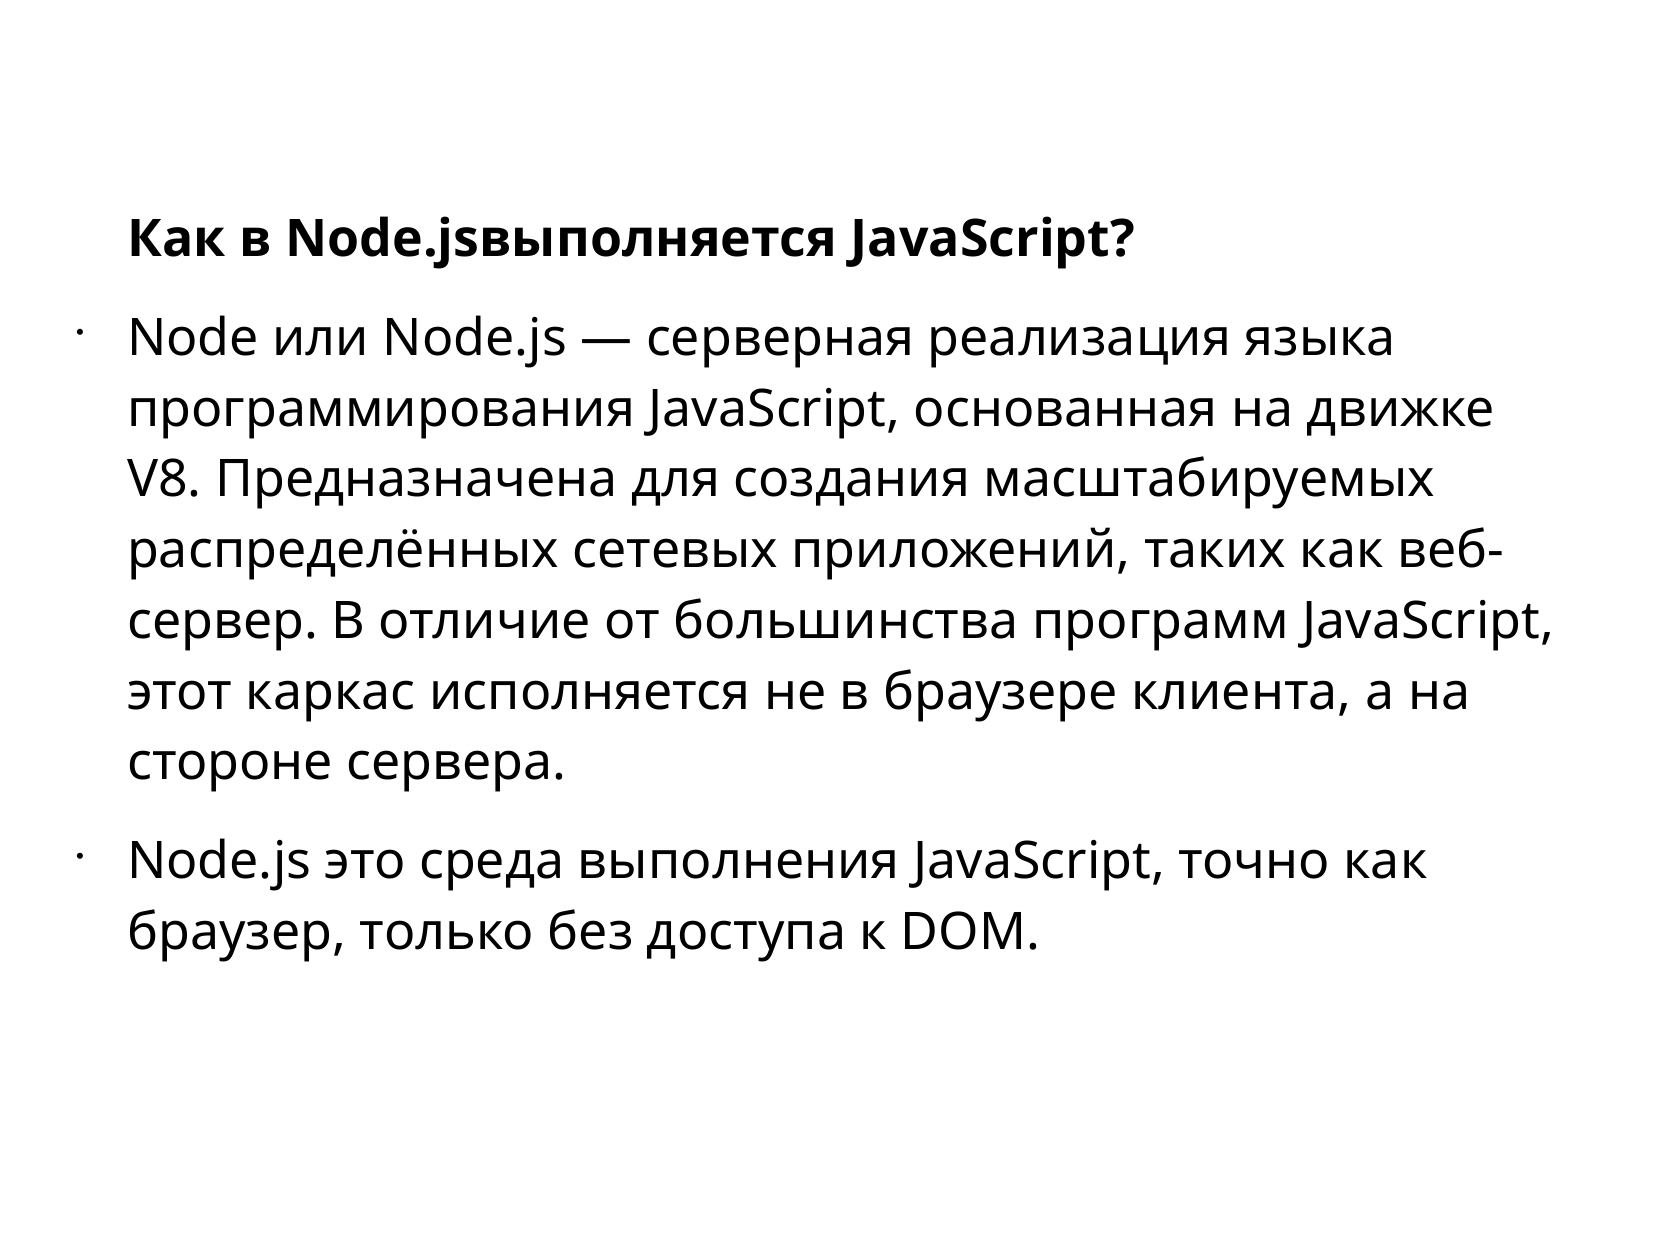

# Как в Node.jsвыполняется JavaScript?
Node или Node.js — серверная реализация языка программирования JavaScript, основанная на движке V8. Предназначена для создания масштабируемых распределённых сетевых приложений, таких как веб-сервер. В отличие от большинства программ JavaScript, этот каркас исполняется не в браузере клиента, а на стороне сервера.
Node.js это среда выполнения JavaScript, точно как браузер, только без доступа к DOM.